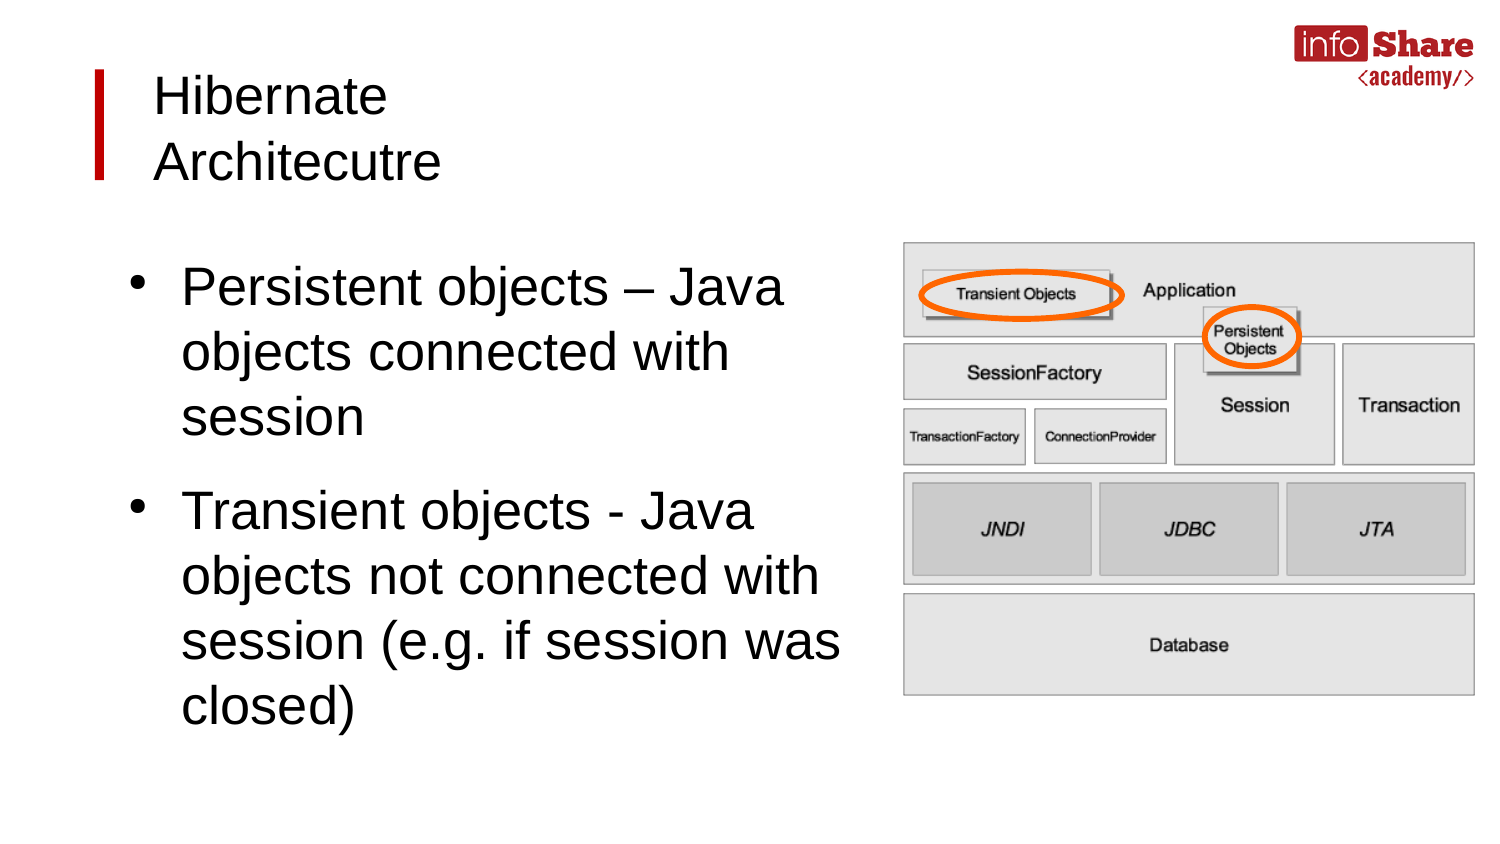

# Hibernate Architecutre
Persistent objects – Java objects connected with session
Transient objects - Java objects not connected with session (e.g. if session was closed)